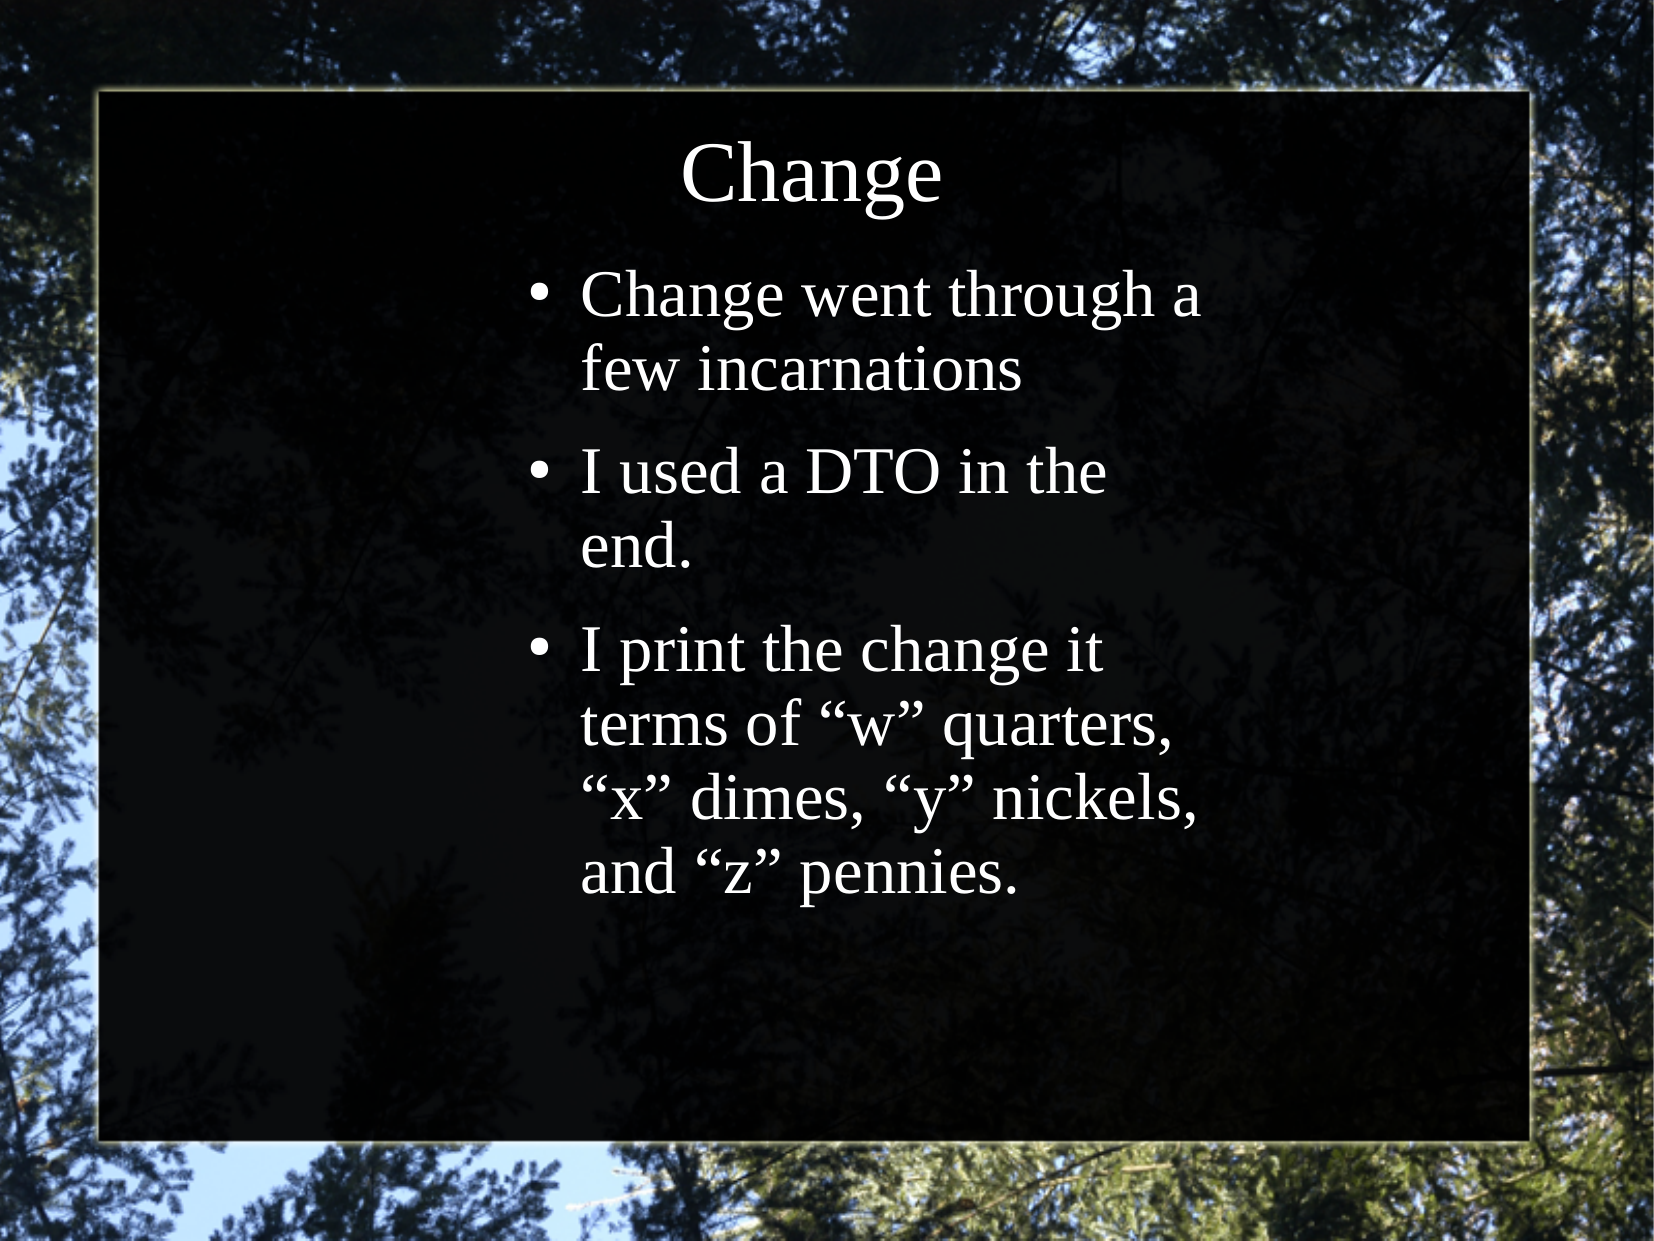

# Change
Change went through a few incarnations
I used a DTO in the end.
I print the change it terms of “w” quarters, “x” dimes, “y” nickels, and “z” pennies.